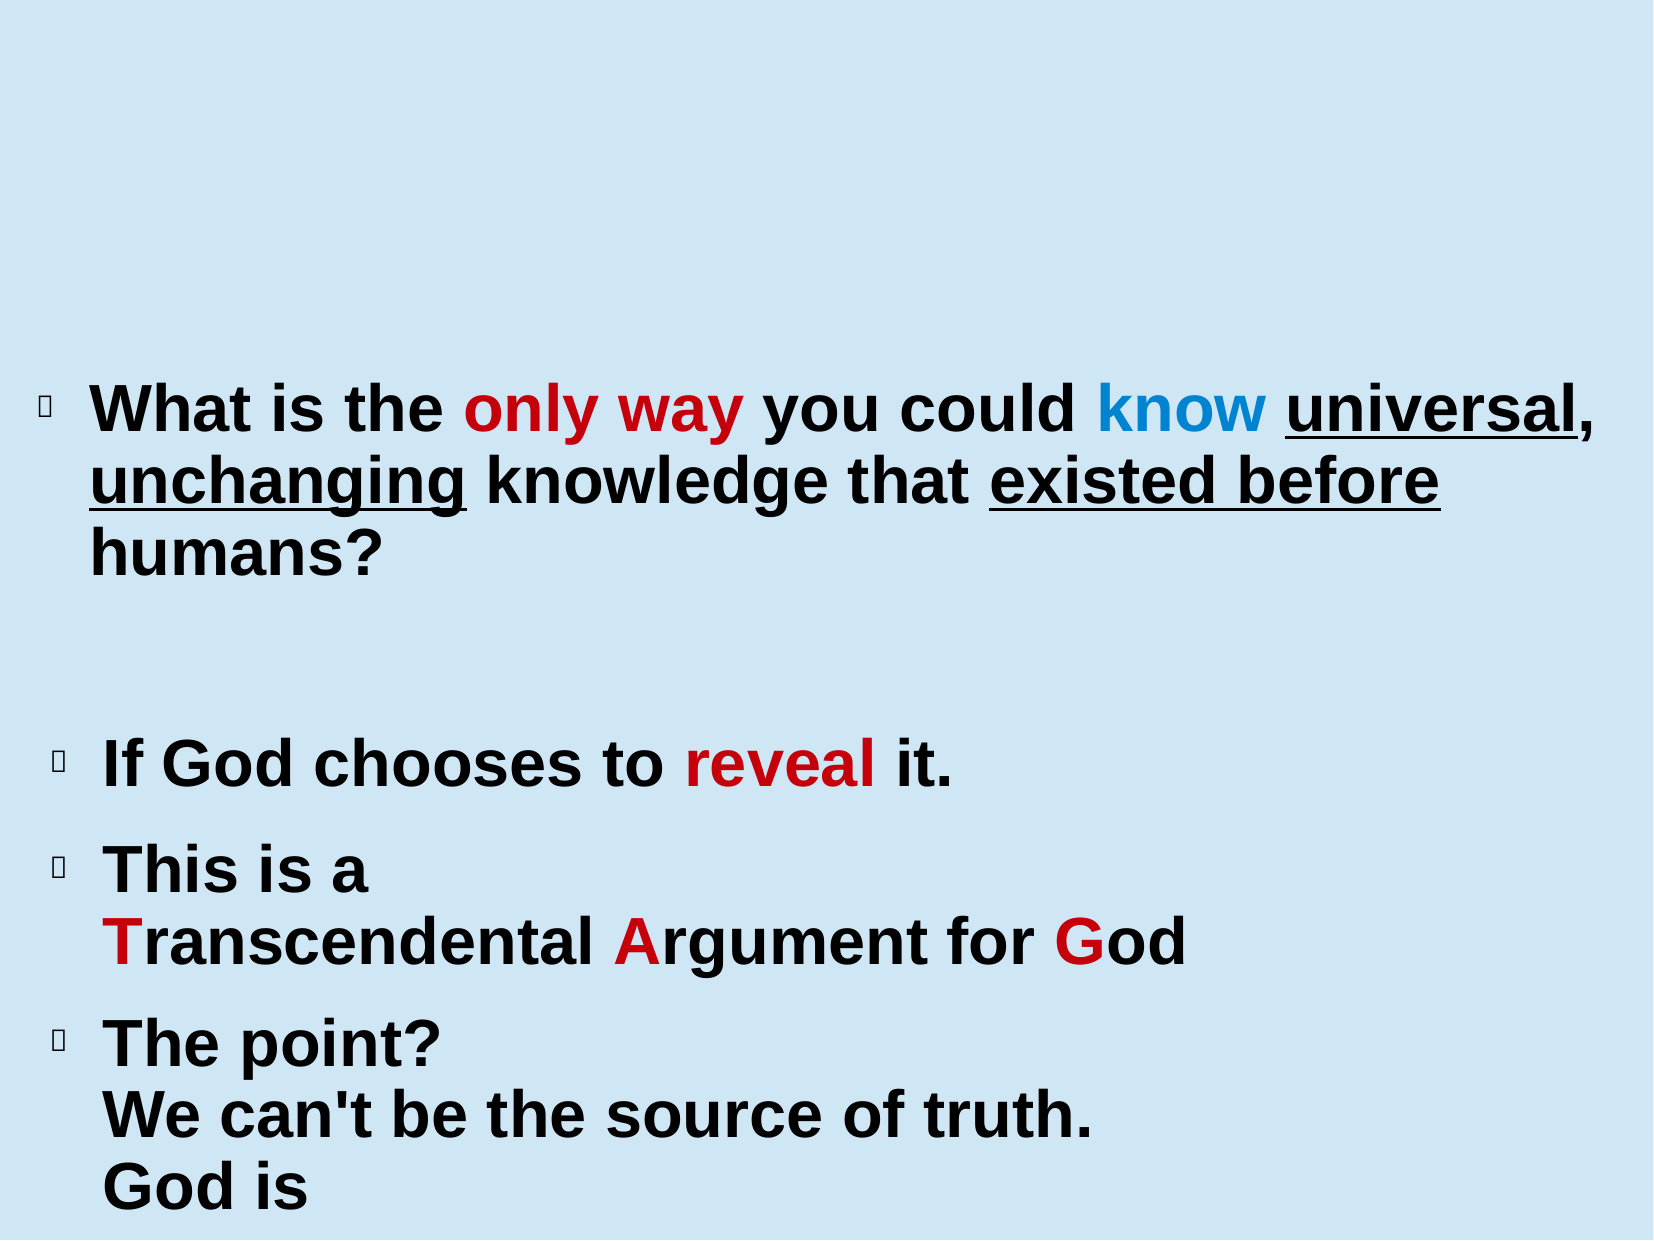

#
What is the only way you could know universal, unchanging knowledge that existed before humans?
If God chooses to reveal it.
This is a
Transcendental Argument for God
The point?
We can't be the source of truth.
God is